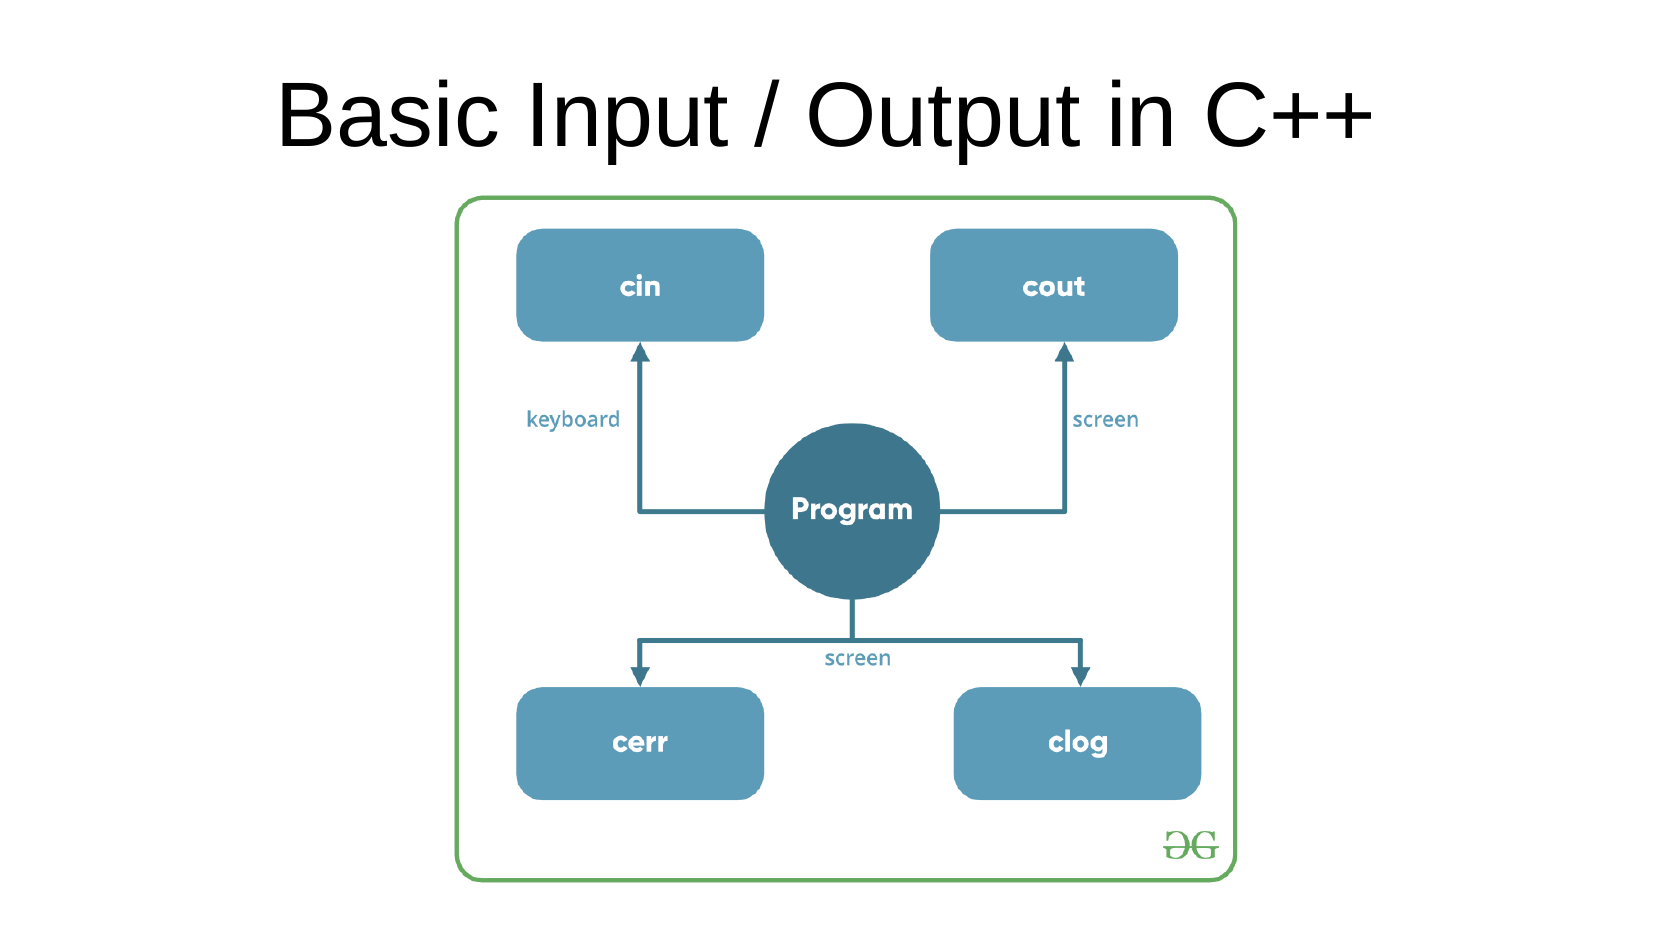

# Basic Input / Output in C++